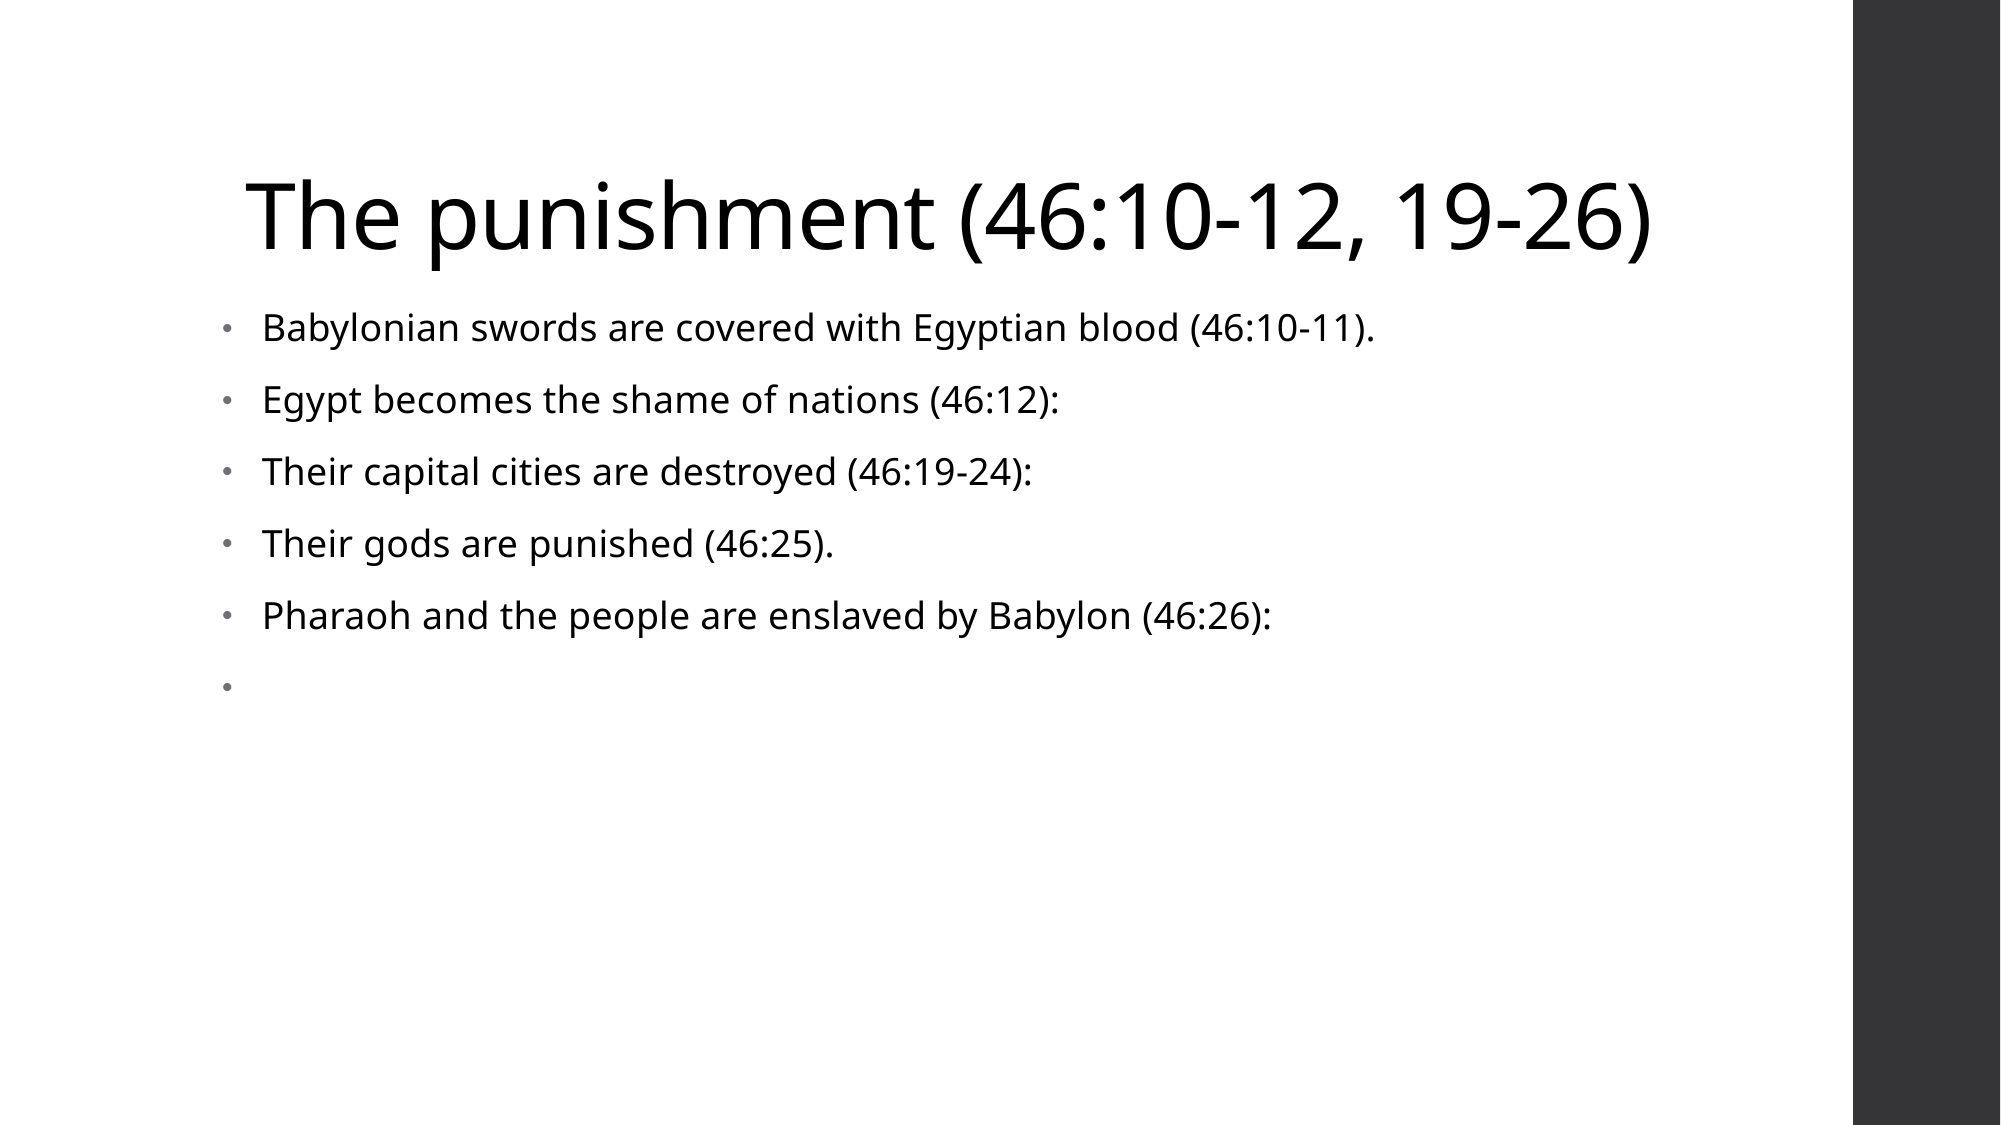

# The punishment (46:10-12, 19-26)
 Babylonian swords are covered with Egyptian blood (46:10-11).
 Egypt becomes the shame of nations (46:12):
 Their capital cities are destroyed (46:19-24):
 Their gods are punished (46:25).
 Pharaoh and the people are enslaved by Babylon (46:26):